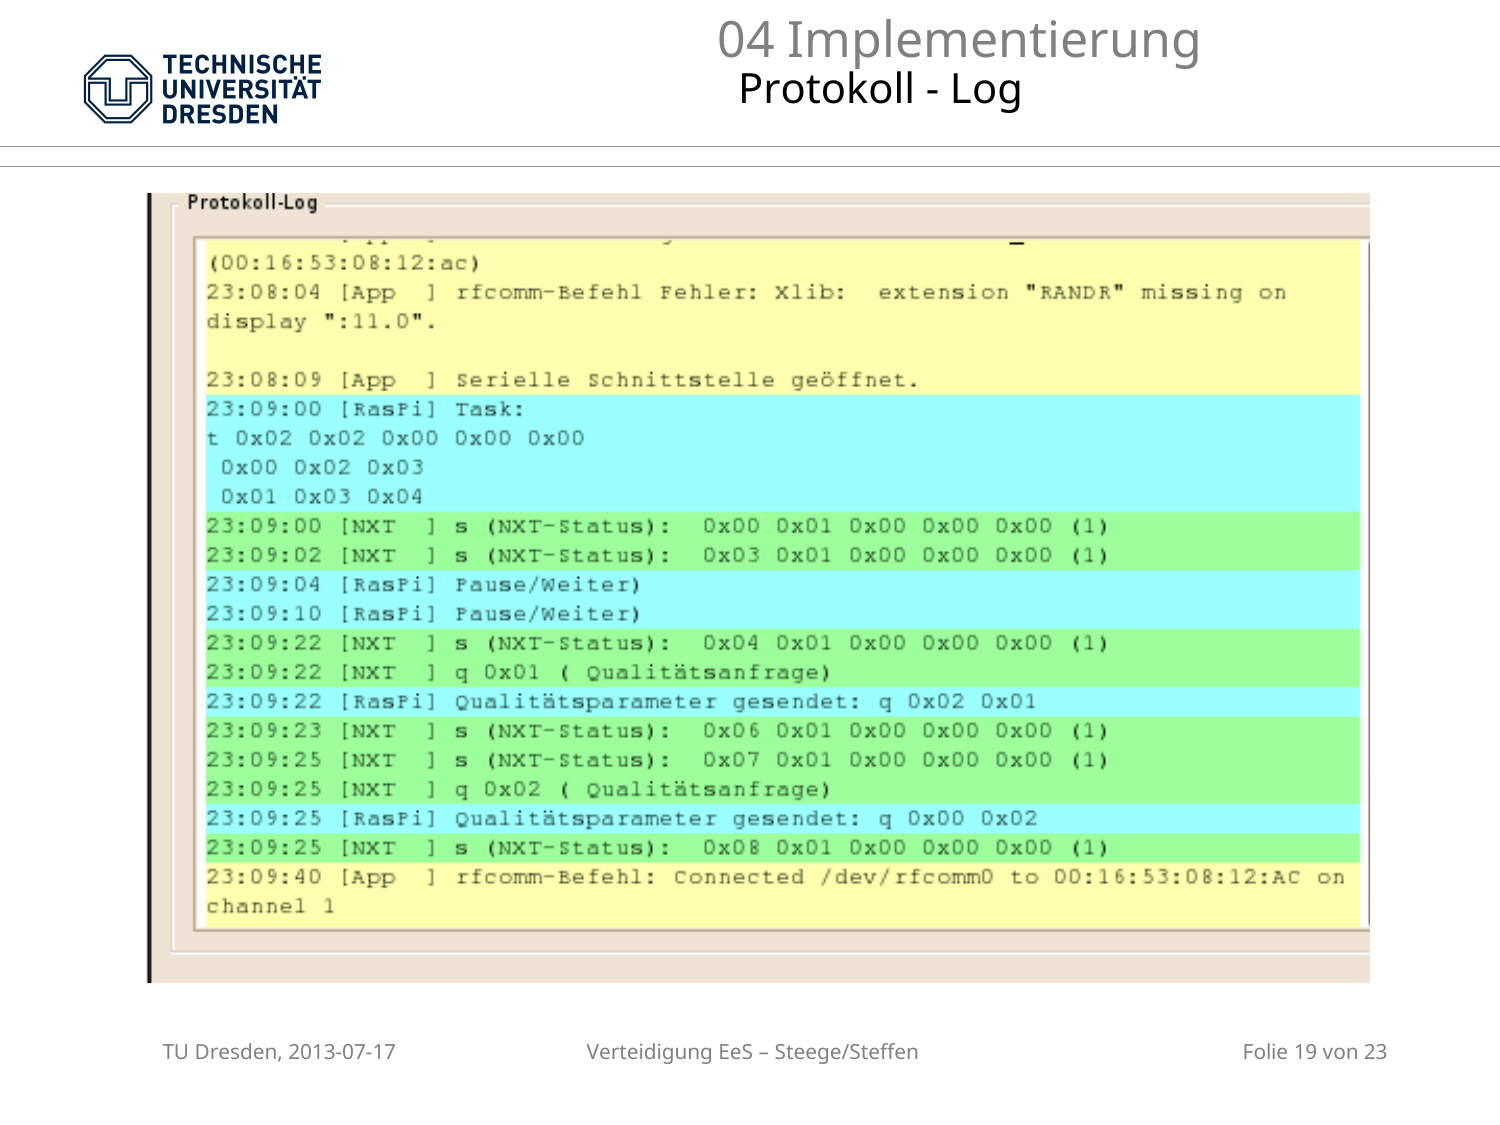

# 04 Implementierung
Protokoll - Log
19